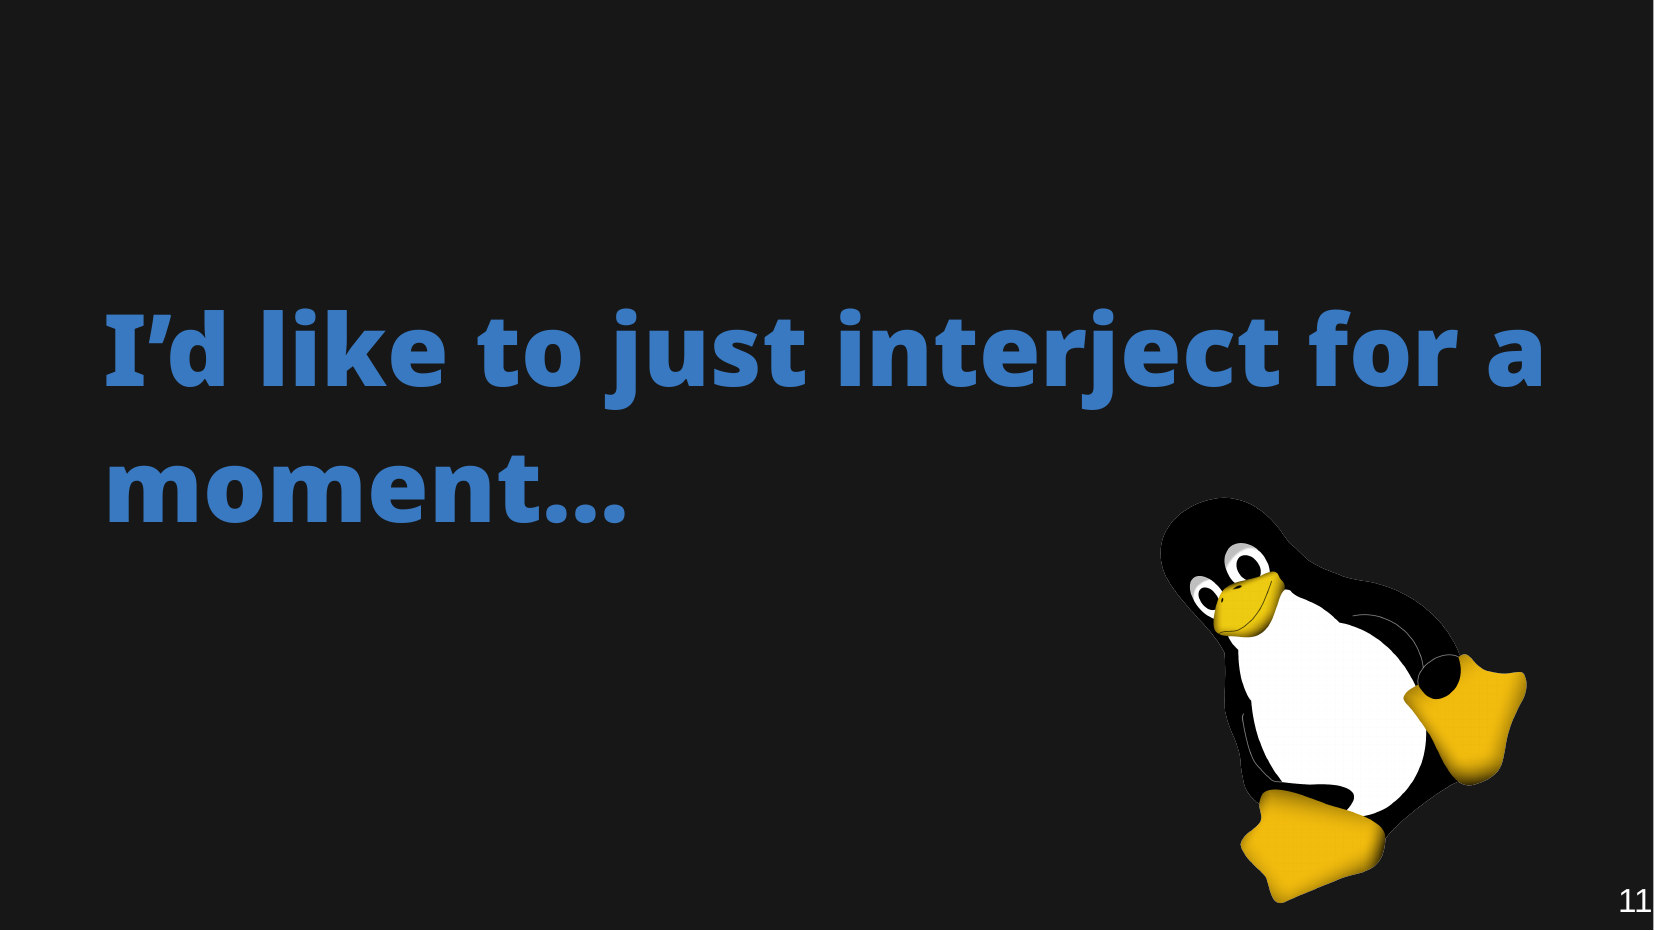

# I’d like to just interject for a moment...